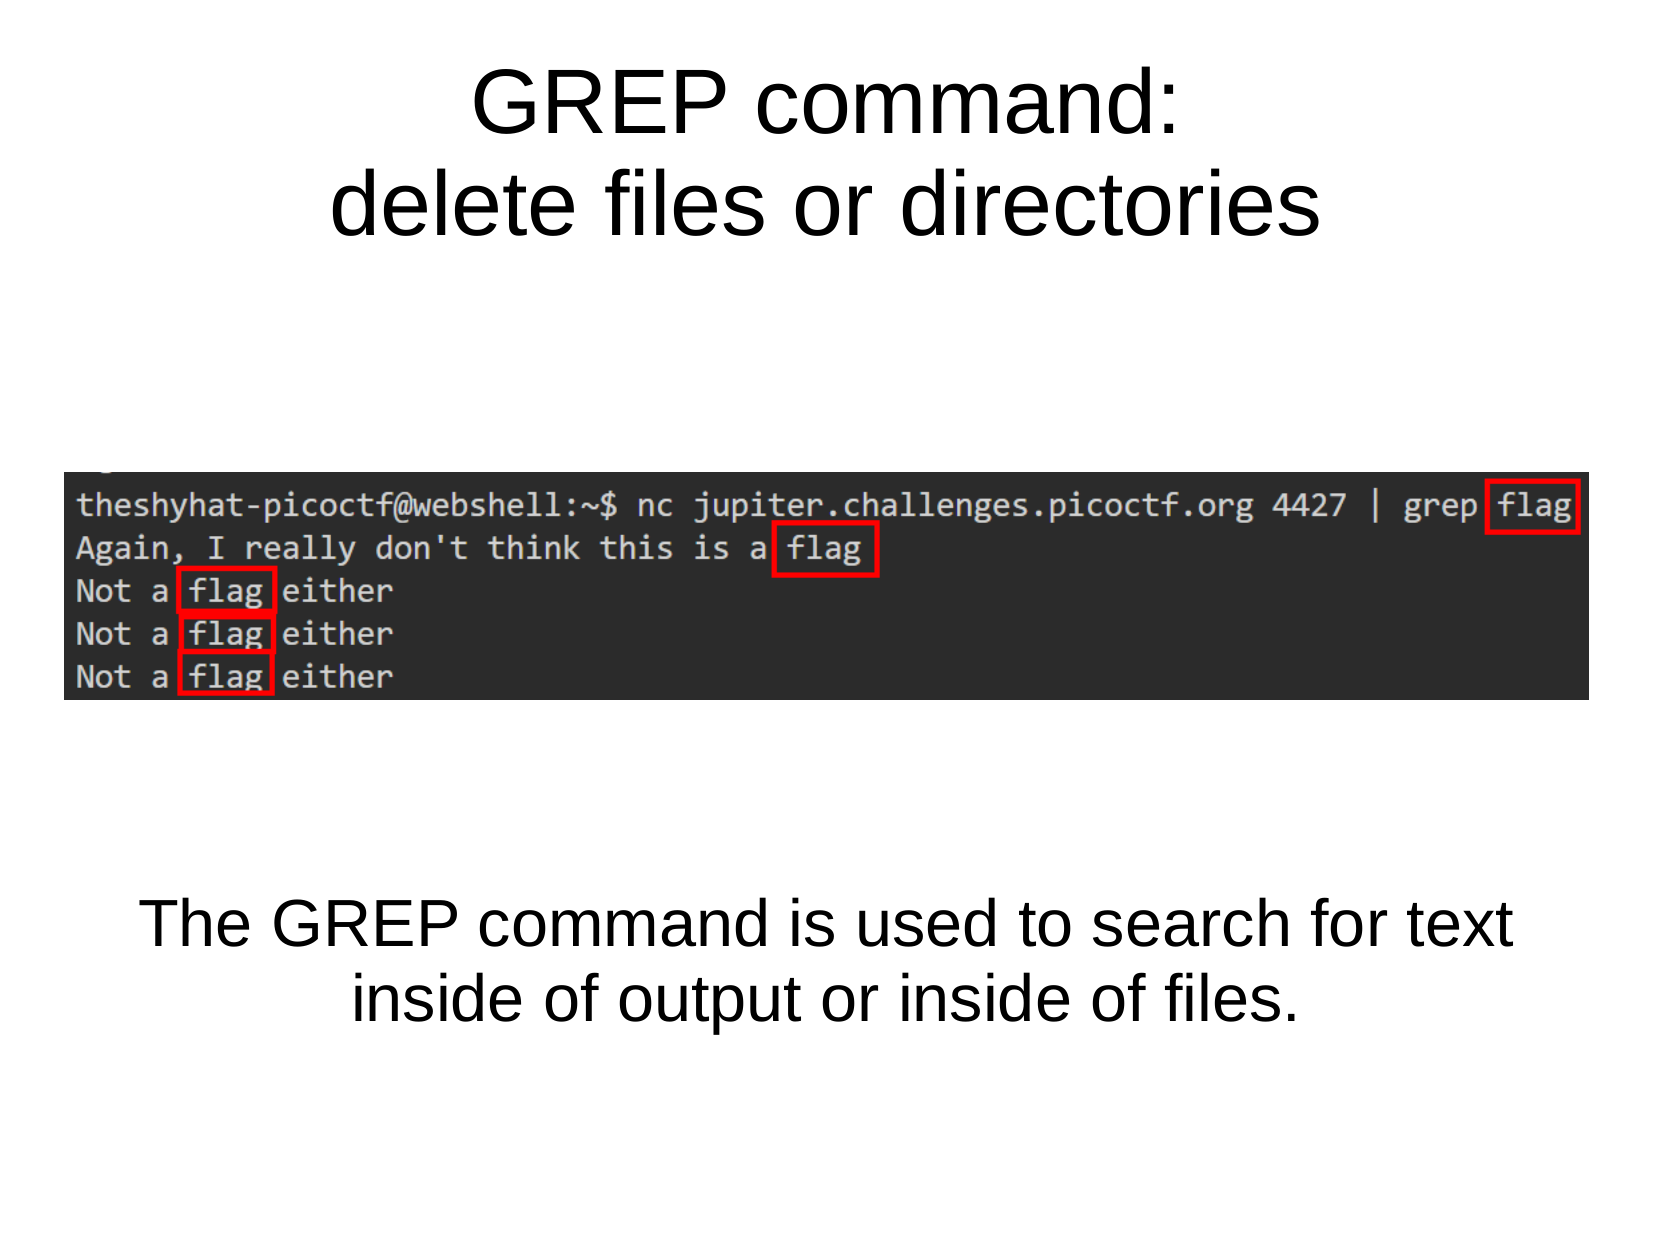

GREP command:
delete files or directories
# The GREP command is used to search for text inside of output or inside of files.